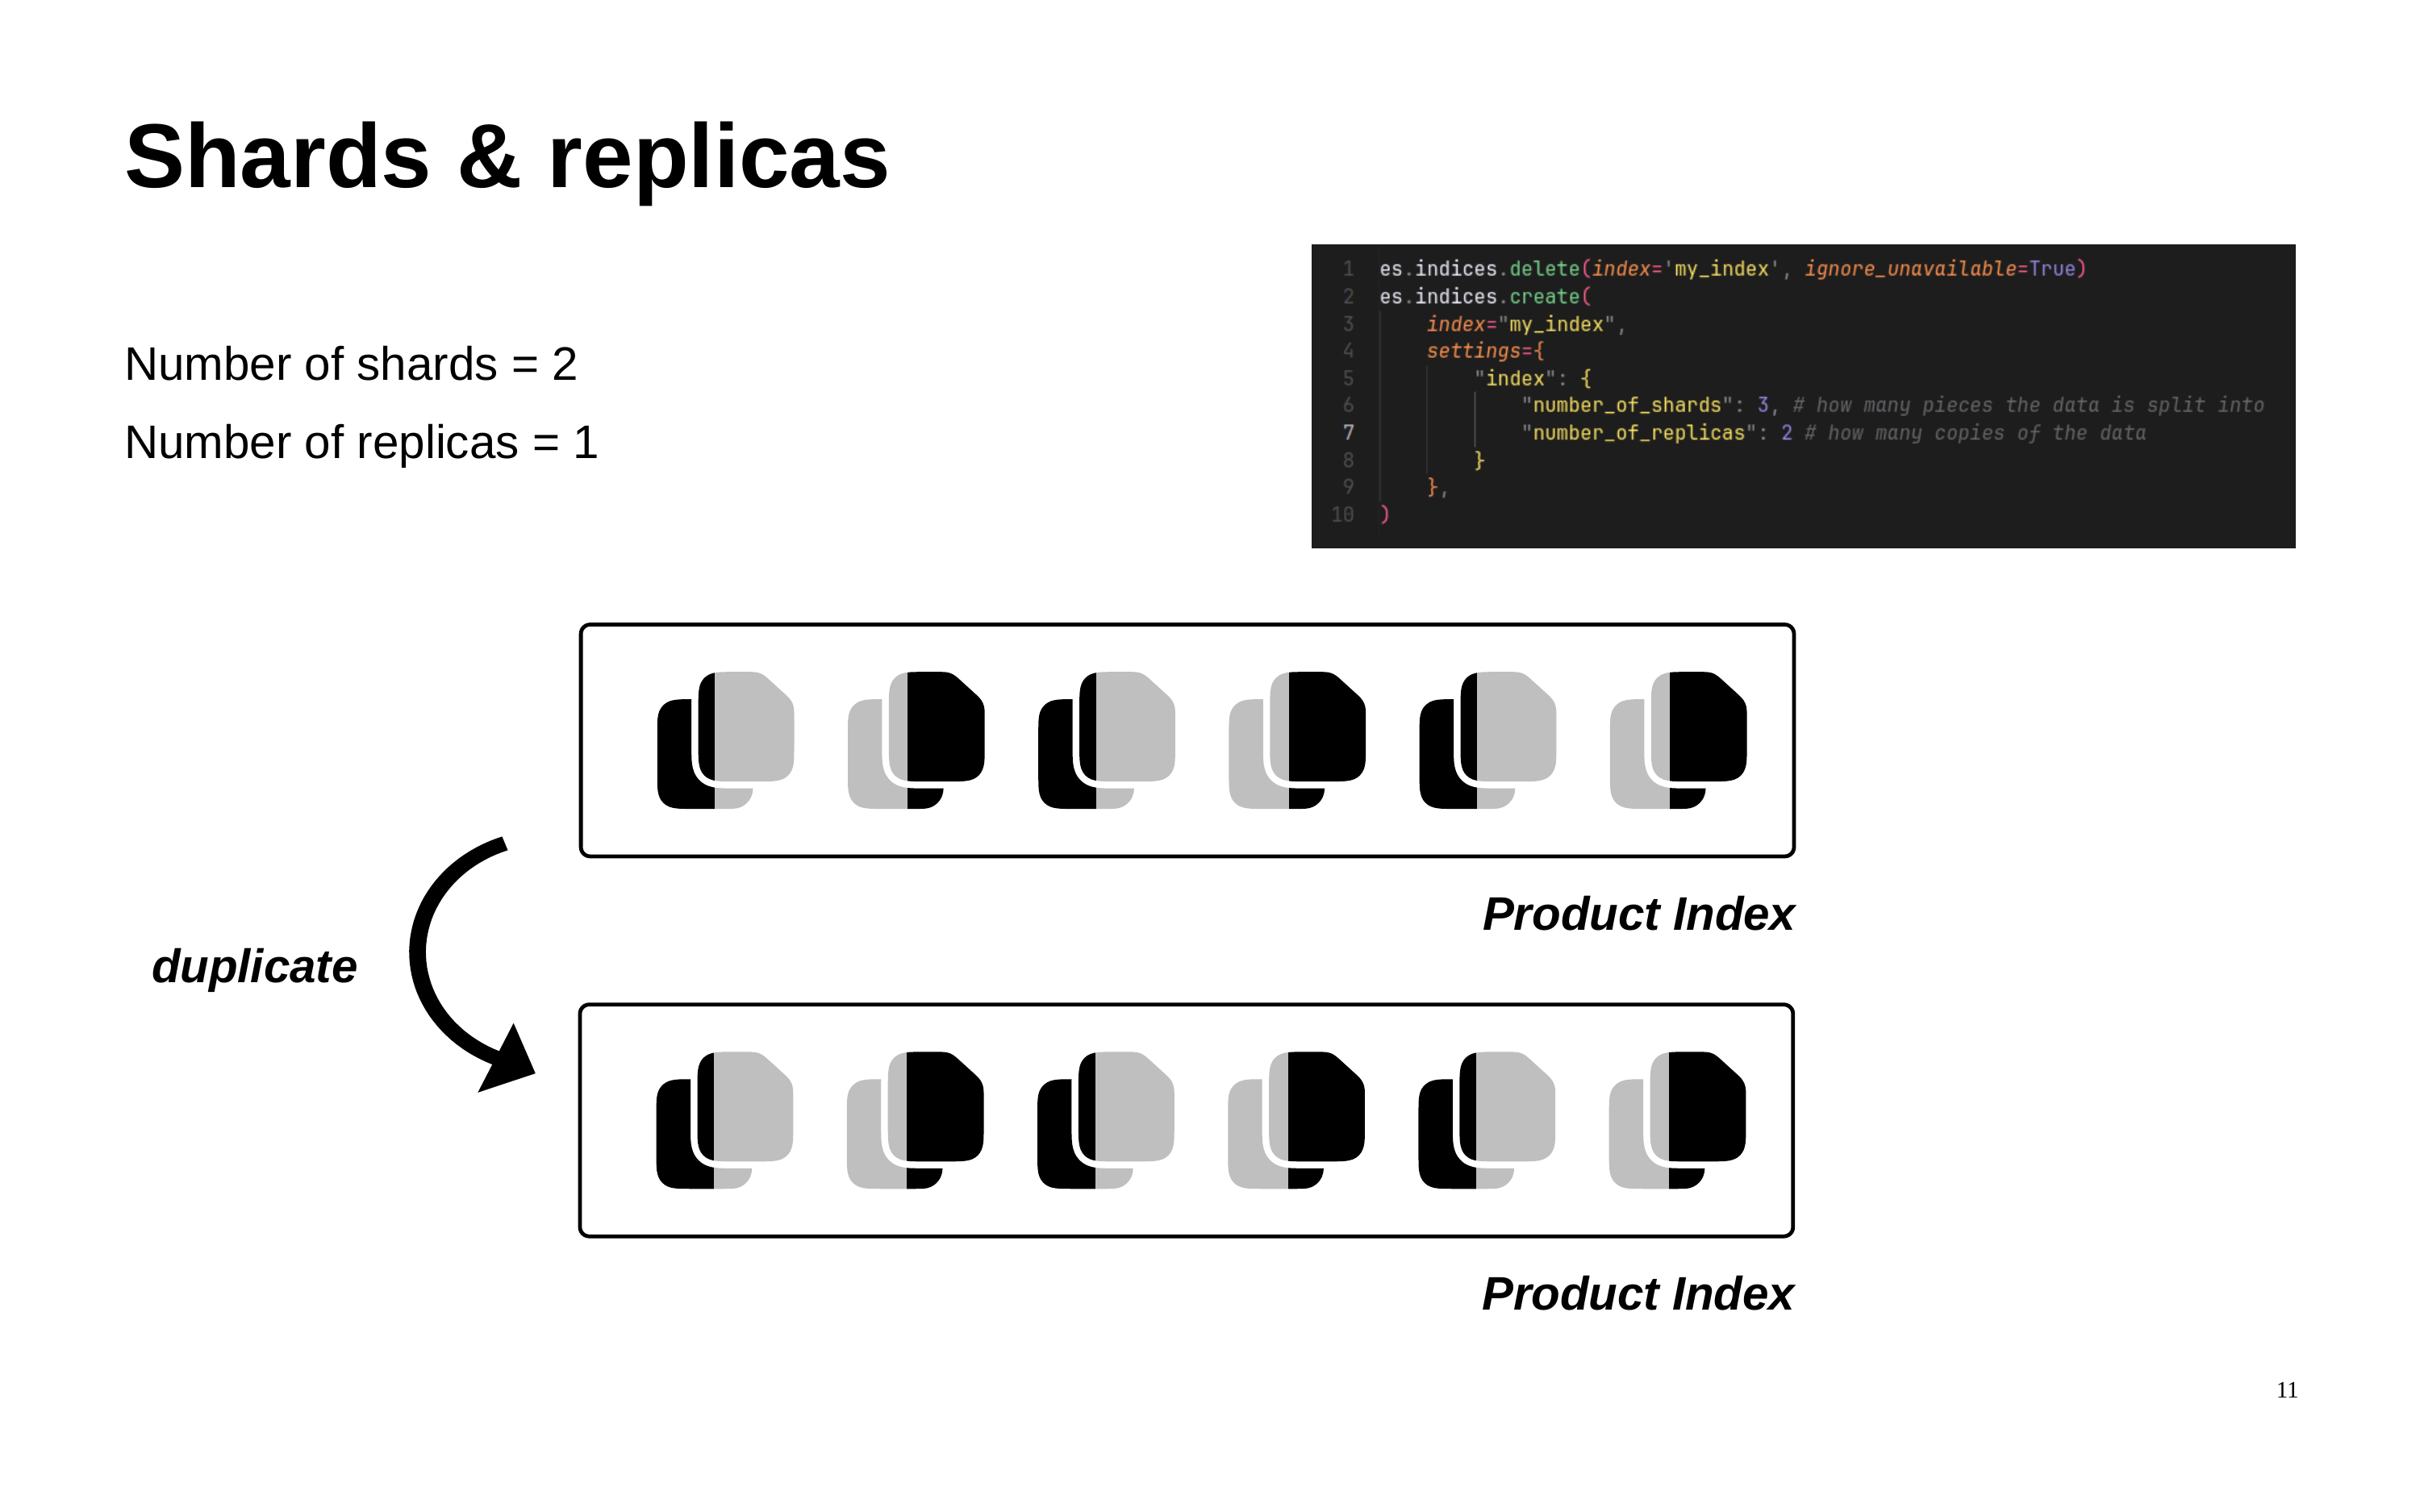

Shards & replicas
Number of shards = 2
Number of replicas = 1
Product Index
duplicate
Product Index
11